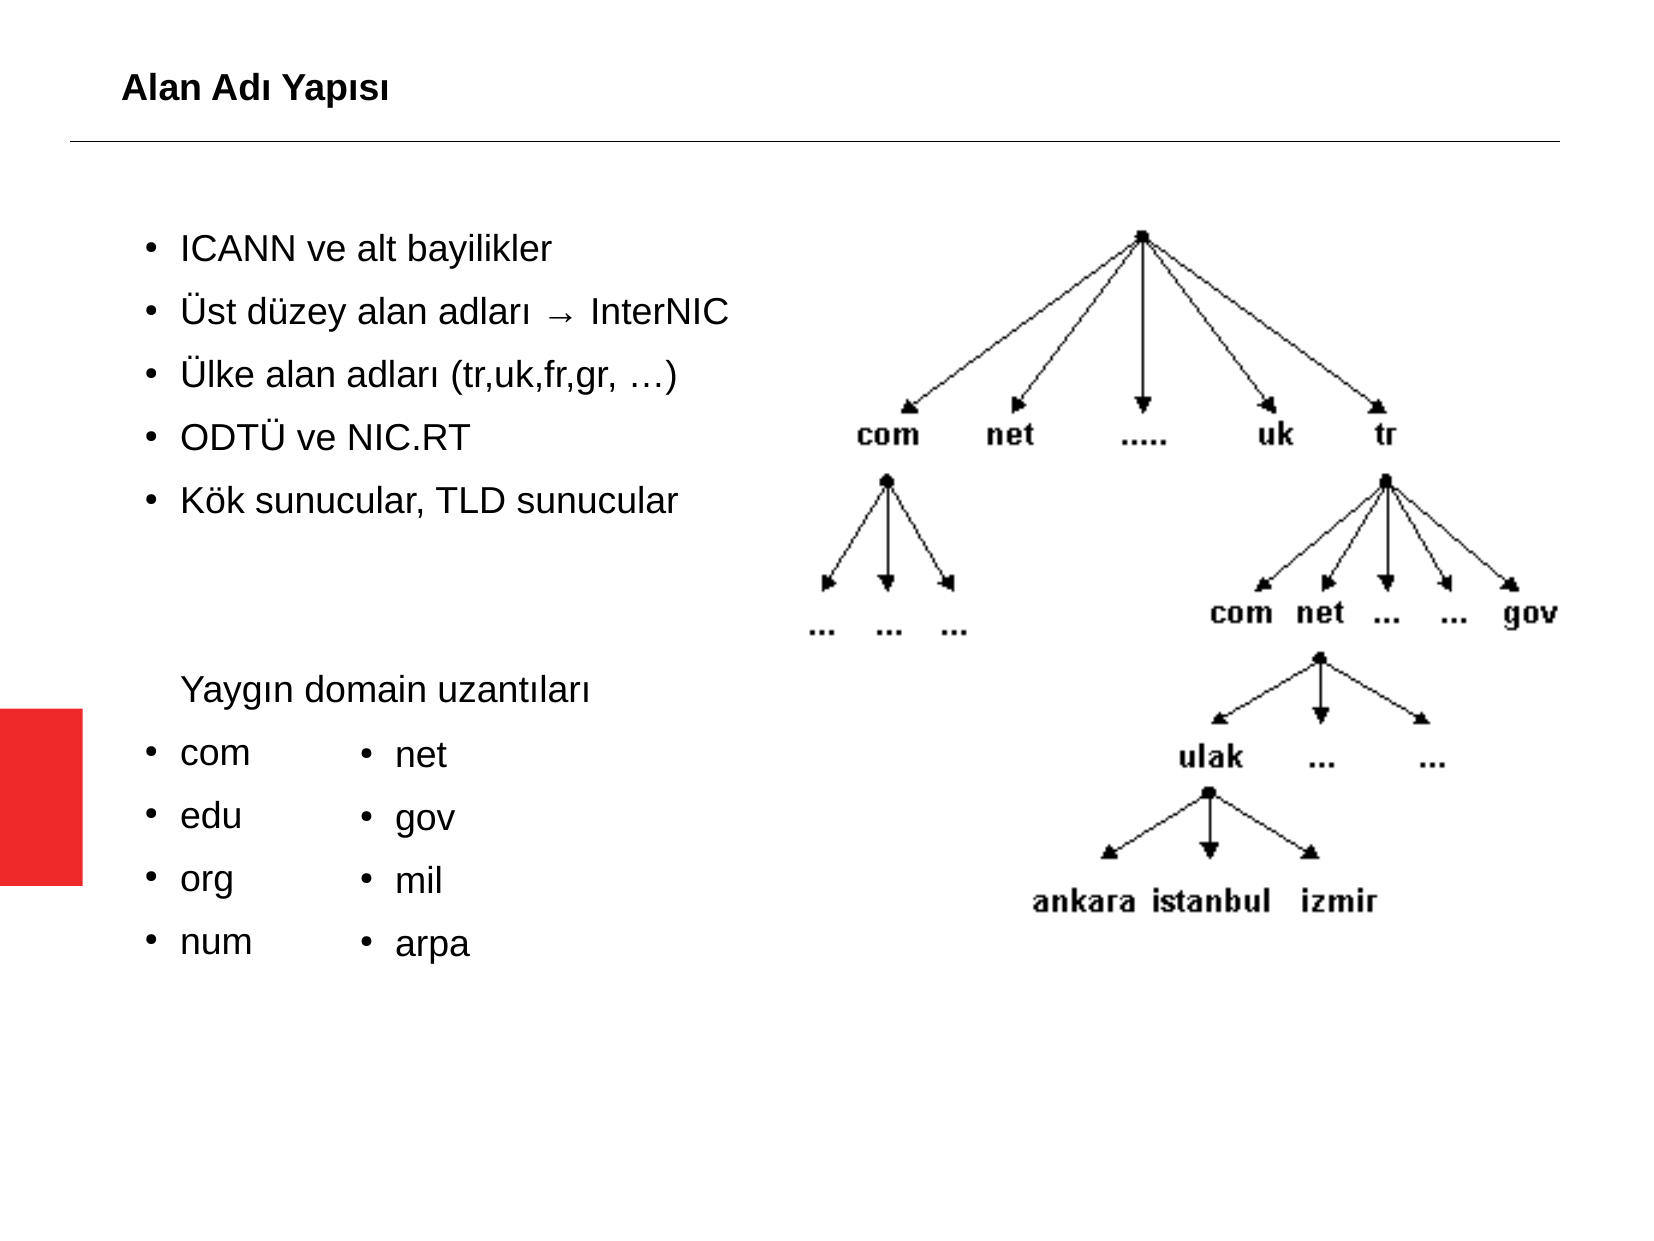

Alan Adı Yapısı
ICANN ve alt bayilikler
Üst düzey alan adları → InterNIC
Ülke alan adları (tr,uk,fr,gr, …)
ODTÜ ve NIC.RT
Kök sunucular, TLD sunucular
Yaygın domain uzantıları
com
edu
org
num
net
gov
mil
arpa